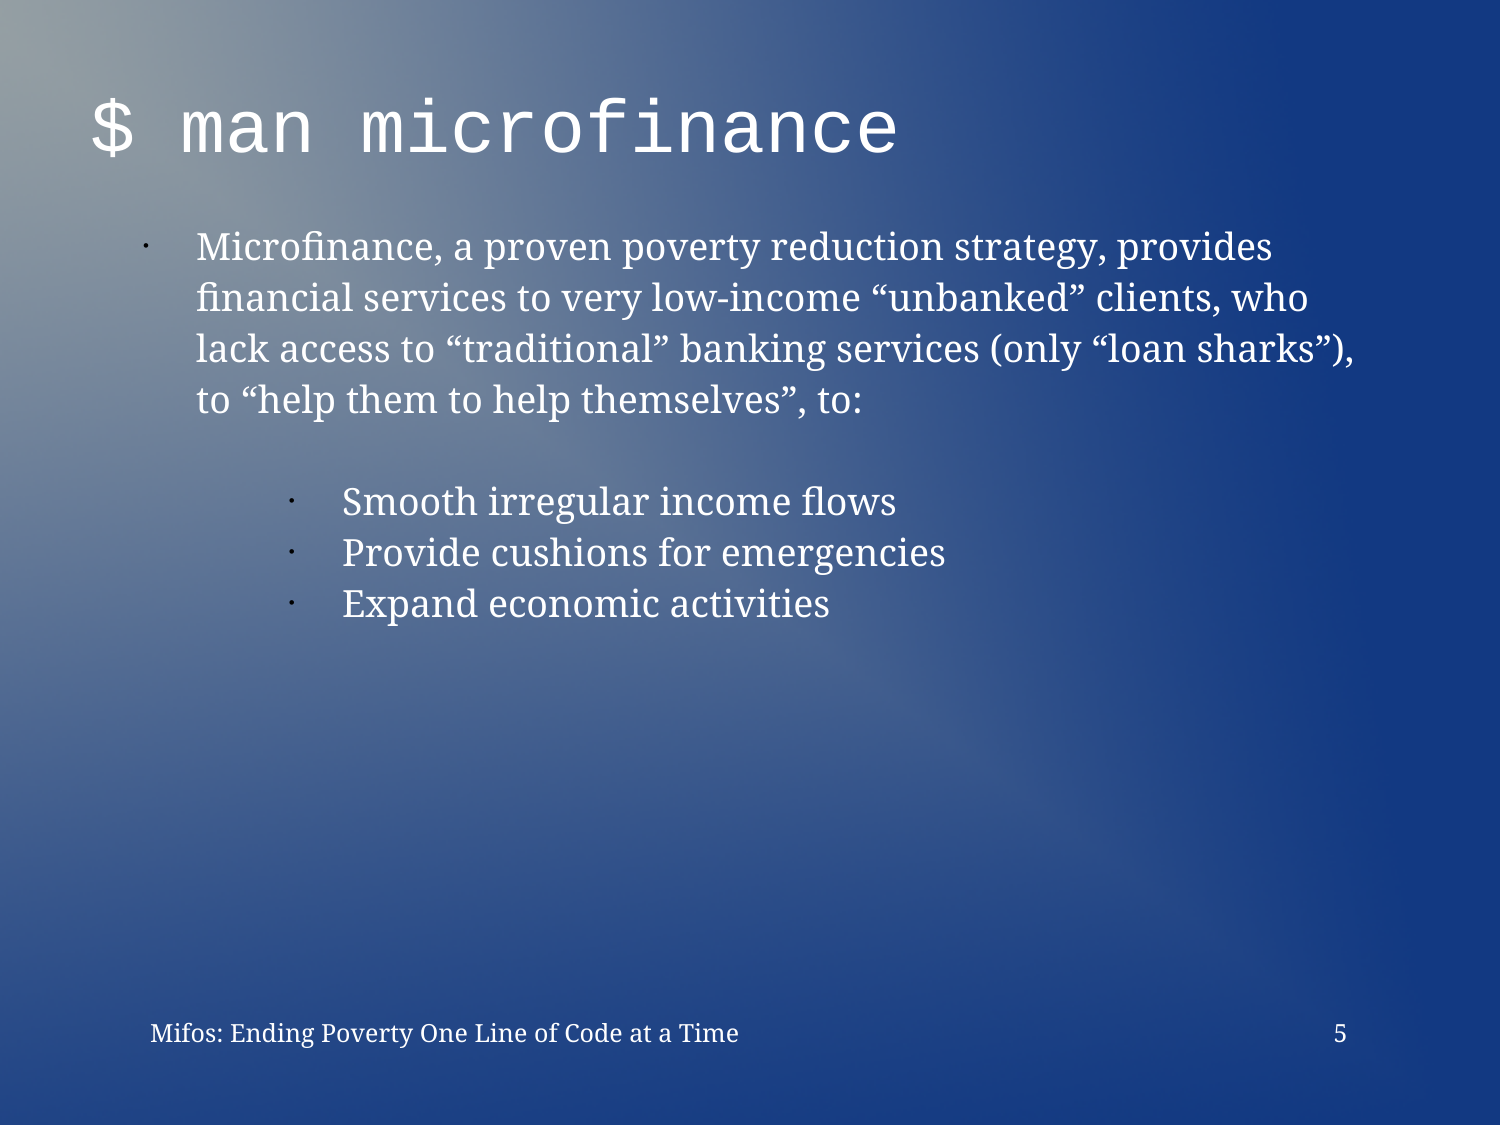

$ man microfinance
# Microfinance, a proven poverty reduction strategy, provides financial services to very low-income “unbanked” clients, who lack access to “traditional” banking services (only “loan sharks”), to “help them to help themselves”, to:
Smooth irregular income flows
Provide cushions for emergencies
Expand economic activities
Mifos: Ending Poverty One Line of Code at a Time